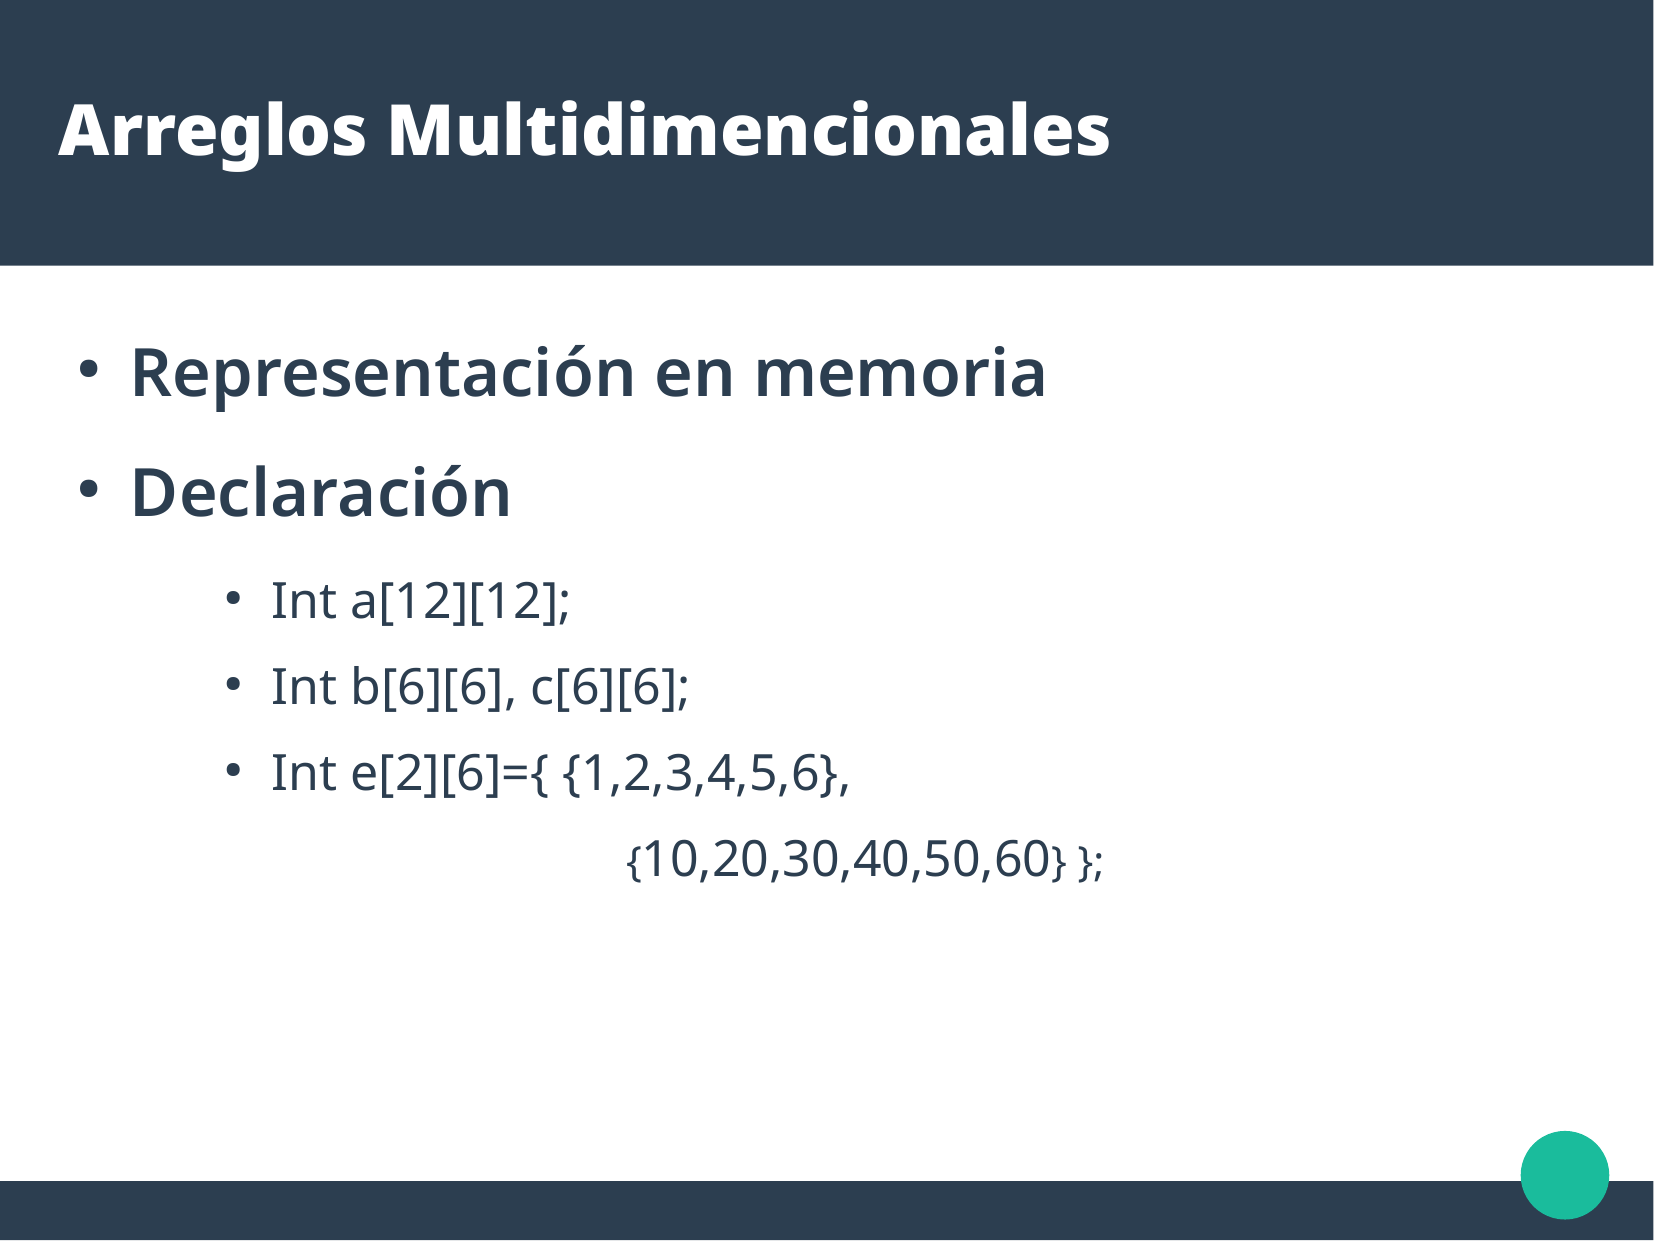

# Arreglos Multidimencionales
Representación en memoria
Declaración
Int a[12][12];
Int b[6][6], c[6][6];
Int e[2][6]={ {1,2,3,4,5,6},
{10,20,30,40,50,60} };